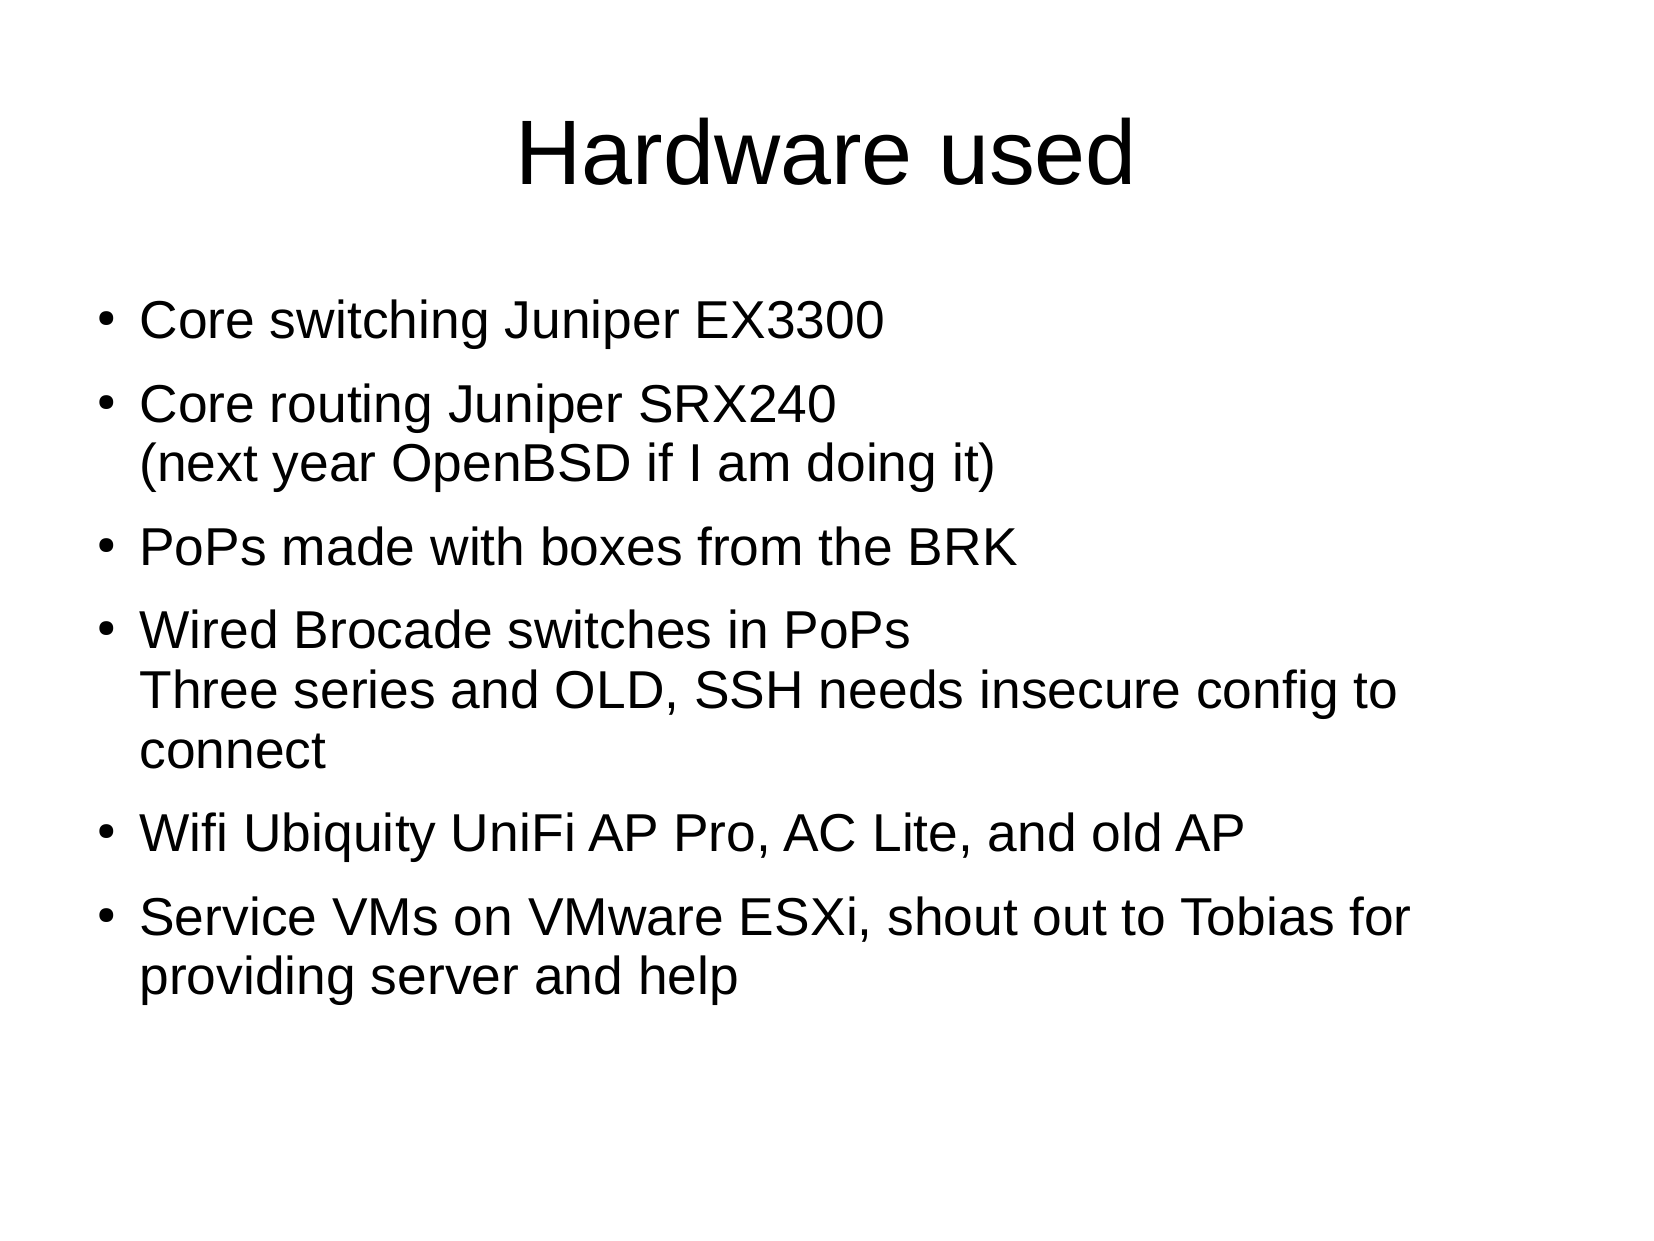

# Hardware used
Core switching Juniper EX3300
Core routing Juniper SRX240
(next year OpenBSD if I am doing it)
PoPs made with boxes from the BRK
Wired Brocade switches in PoPs
Three series and OLD, SSH needs insecure config to connect
Wifi Ubiquity UniFi AP Pro, AC Lite, and old AP
Service VMs on VMware ESXi, shout out to Tobias for providing server and help